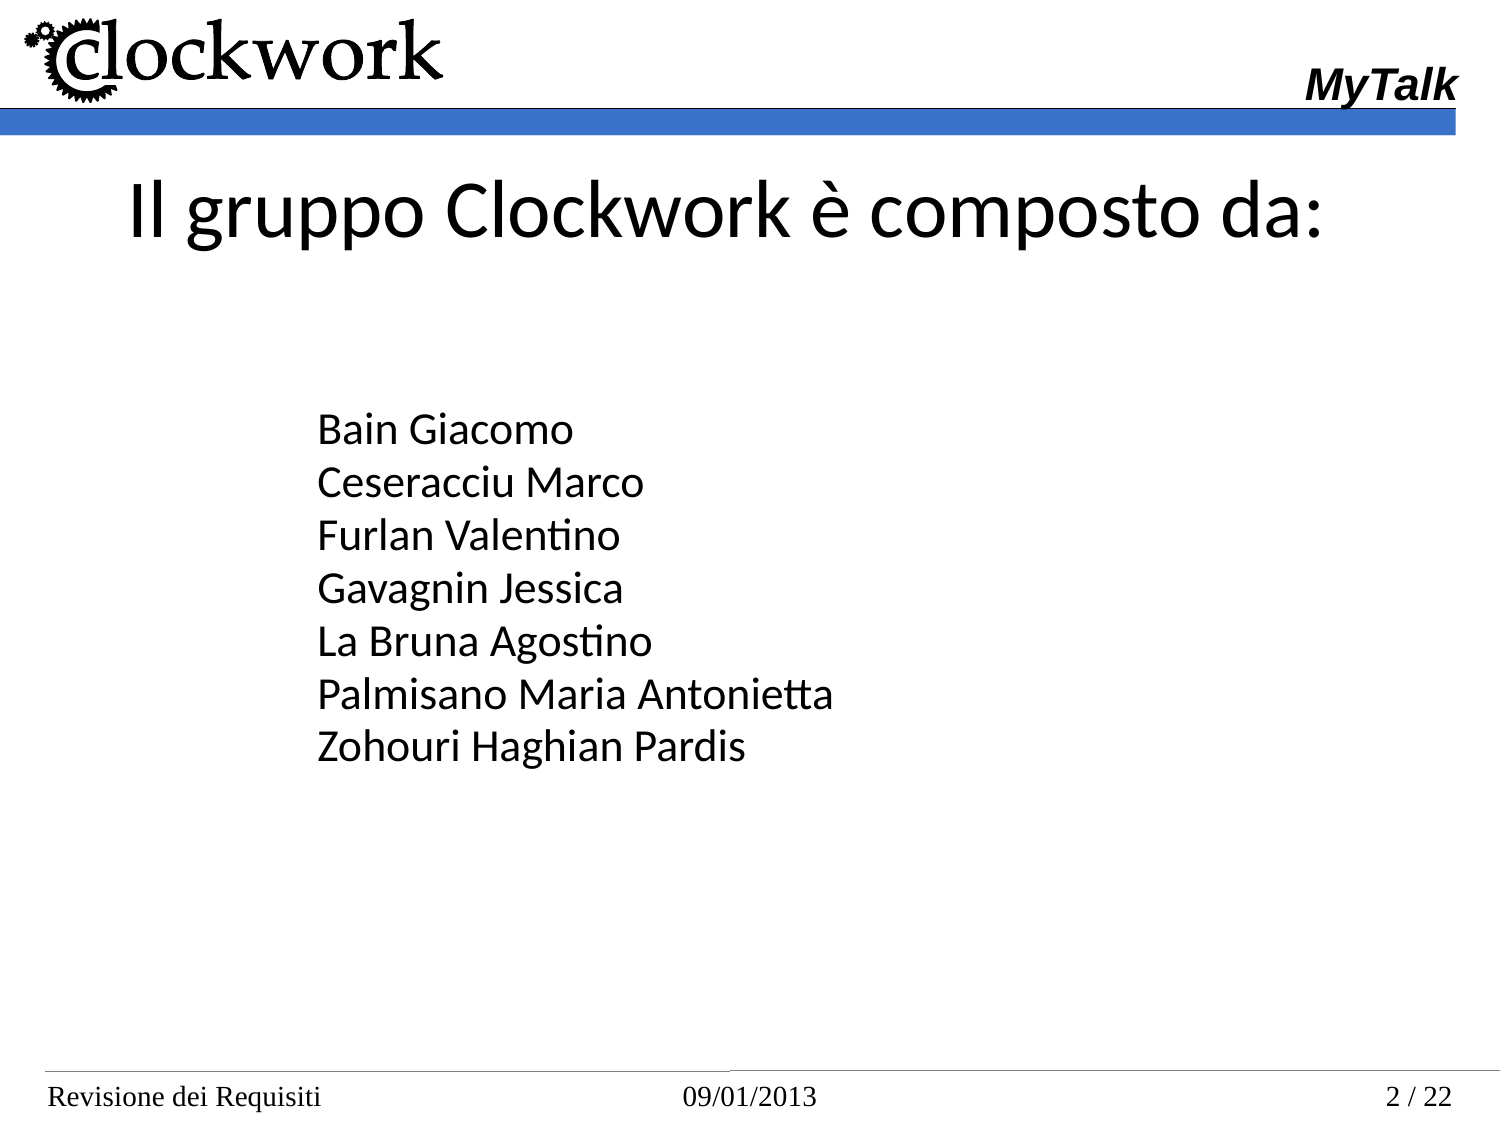

# Il gruppo Clockwork è composto da:
Bain Giacomo
Ceseracciu Marco
Furlan Valentino
Gavagnin Jessica
La Bruna Agostino
Palmisano Maria Antonietta
Zohouri Haghian Pardis
Revisione dei Requisiti
09/01/2013
2